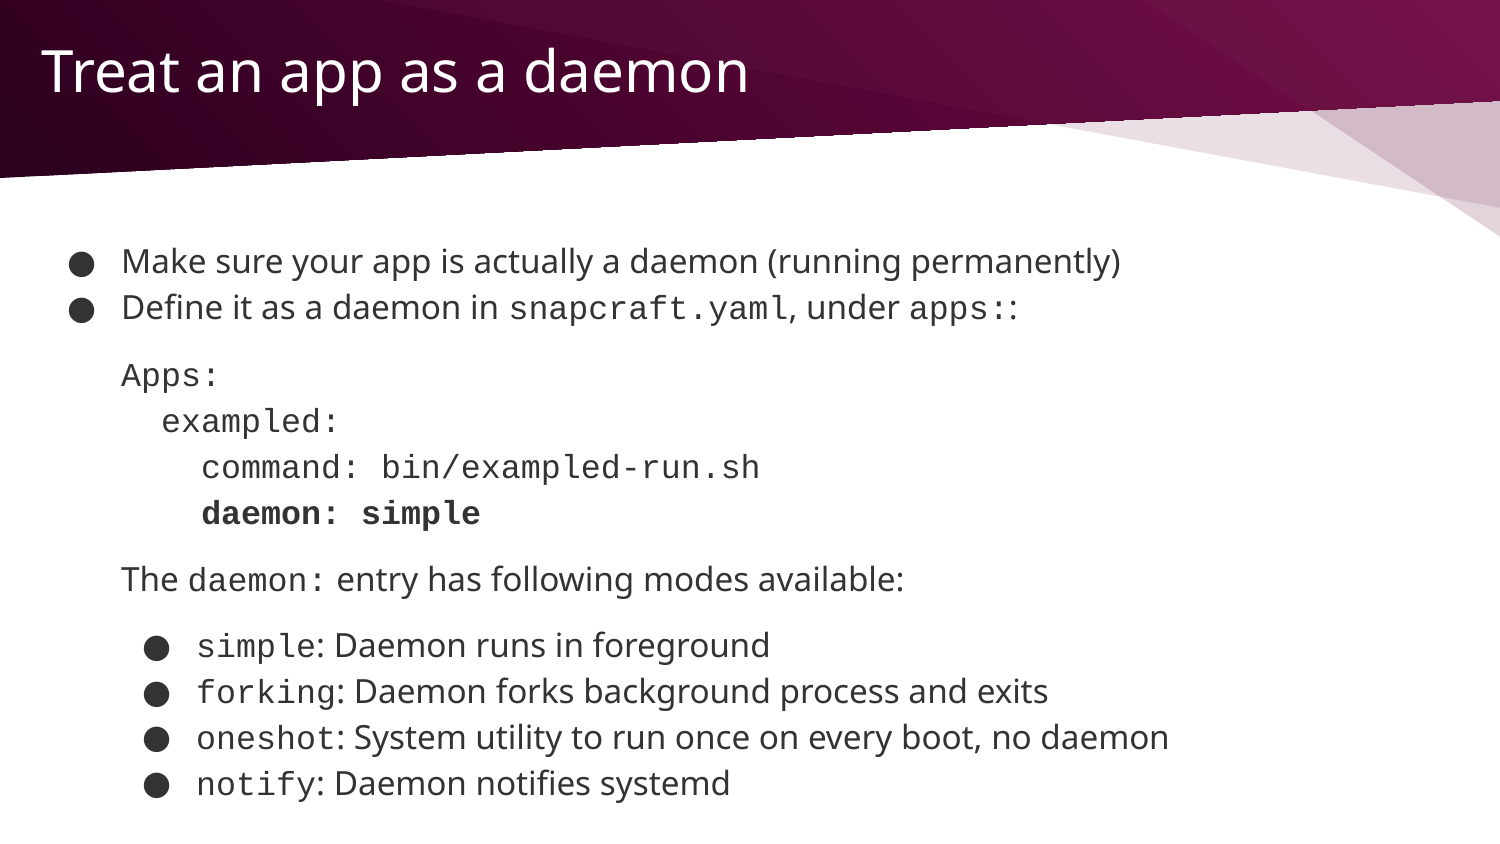

# Treat an app as a daemon
Make sure your app is actually a daemon (running permanently)
Define it as a daemon in snapcraft.yaml, under apps::
Apps:
 exampled:
 command: bin/exampled-run.sh
 daemon: simple
The daemon: entry has following modes available:
simple: Daemon runs in foreground
forking: Daemon forks background process and exits
oneshot: System utility to run once on every boot, no daemon
notify: Daemon notifies systemd